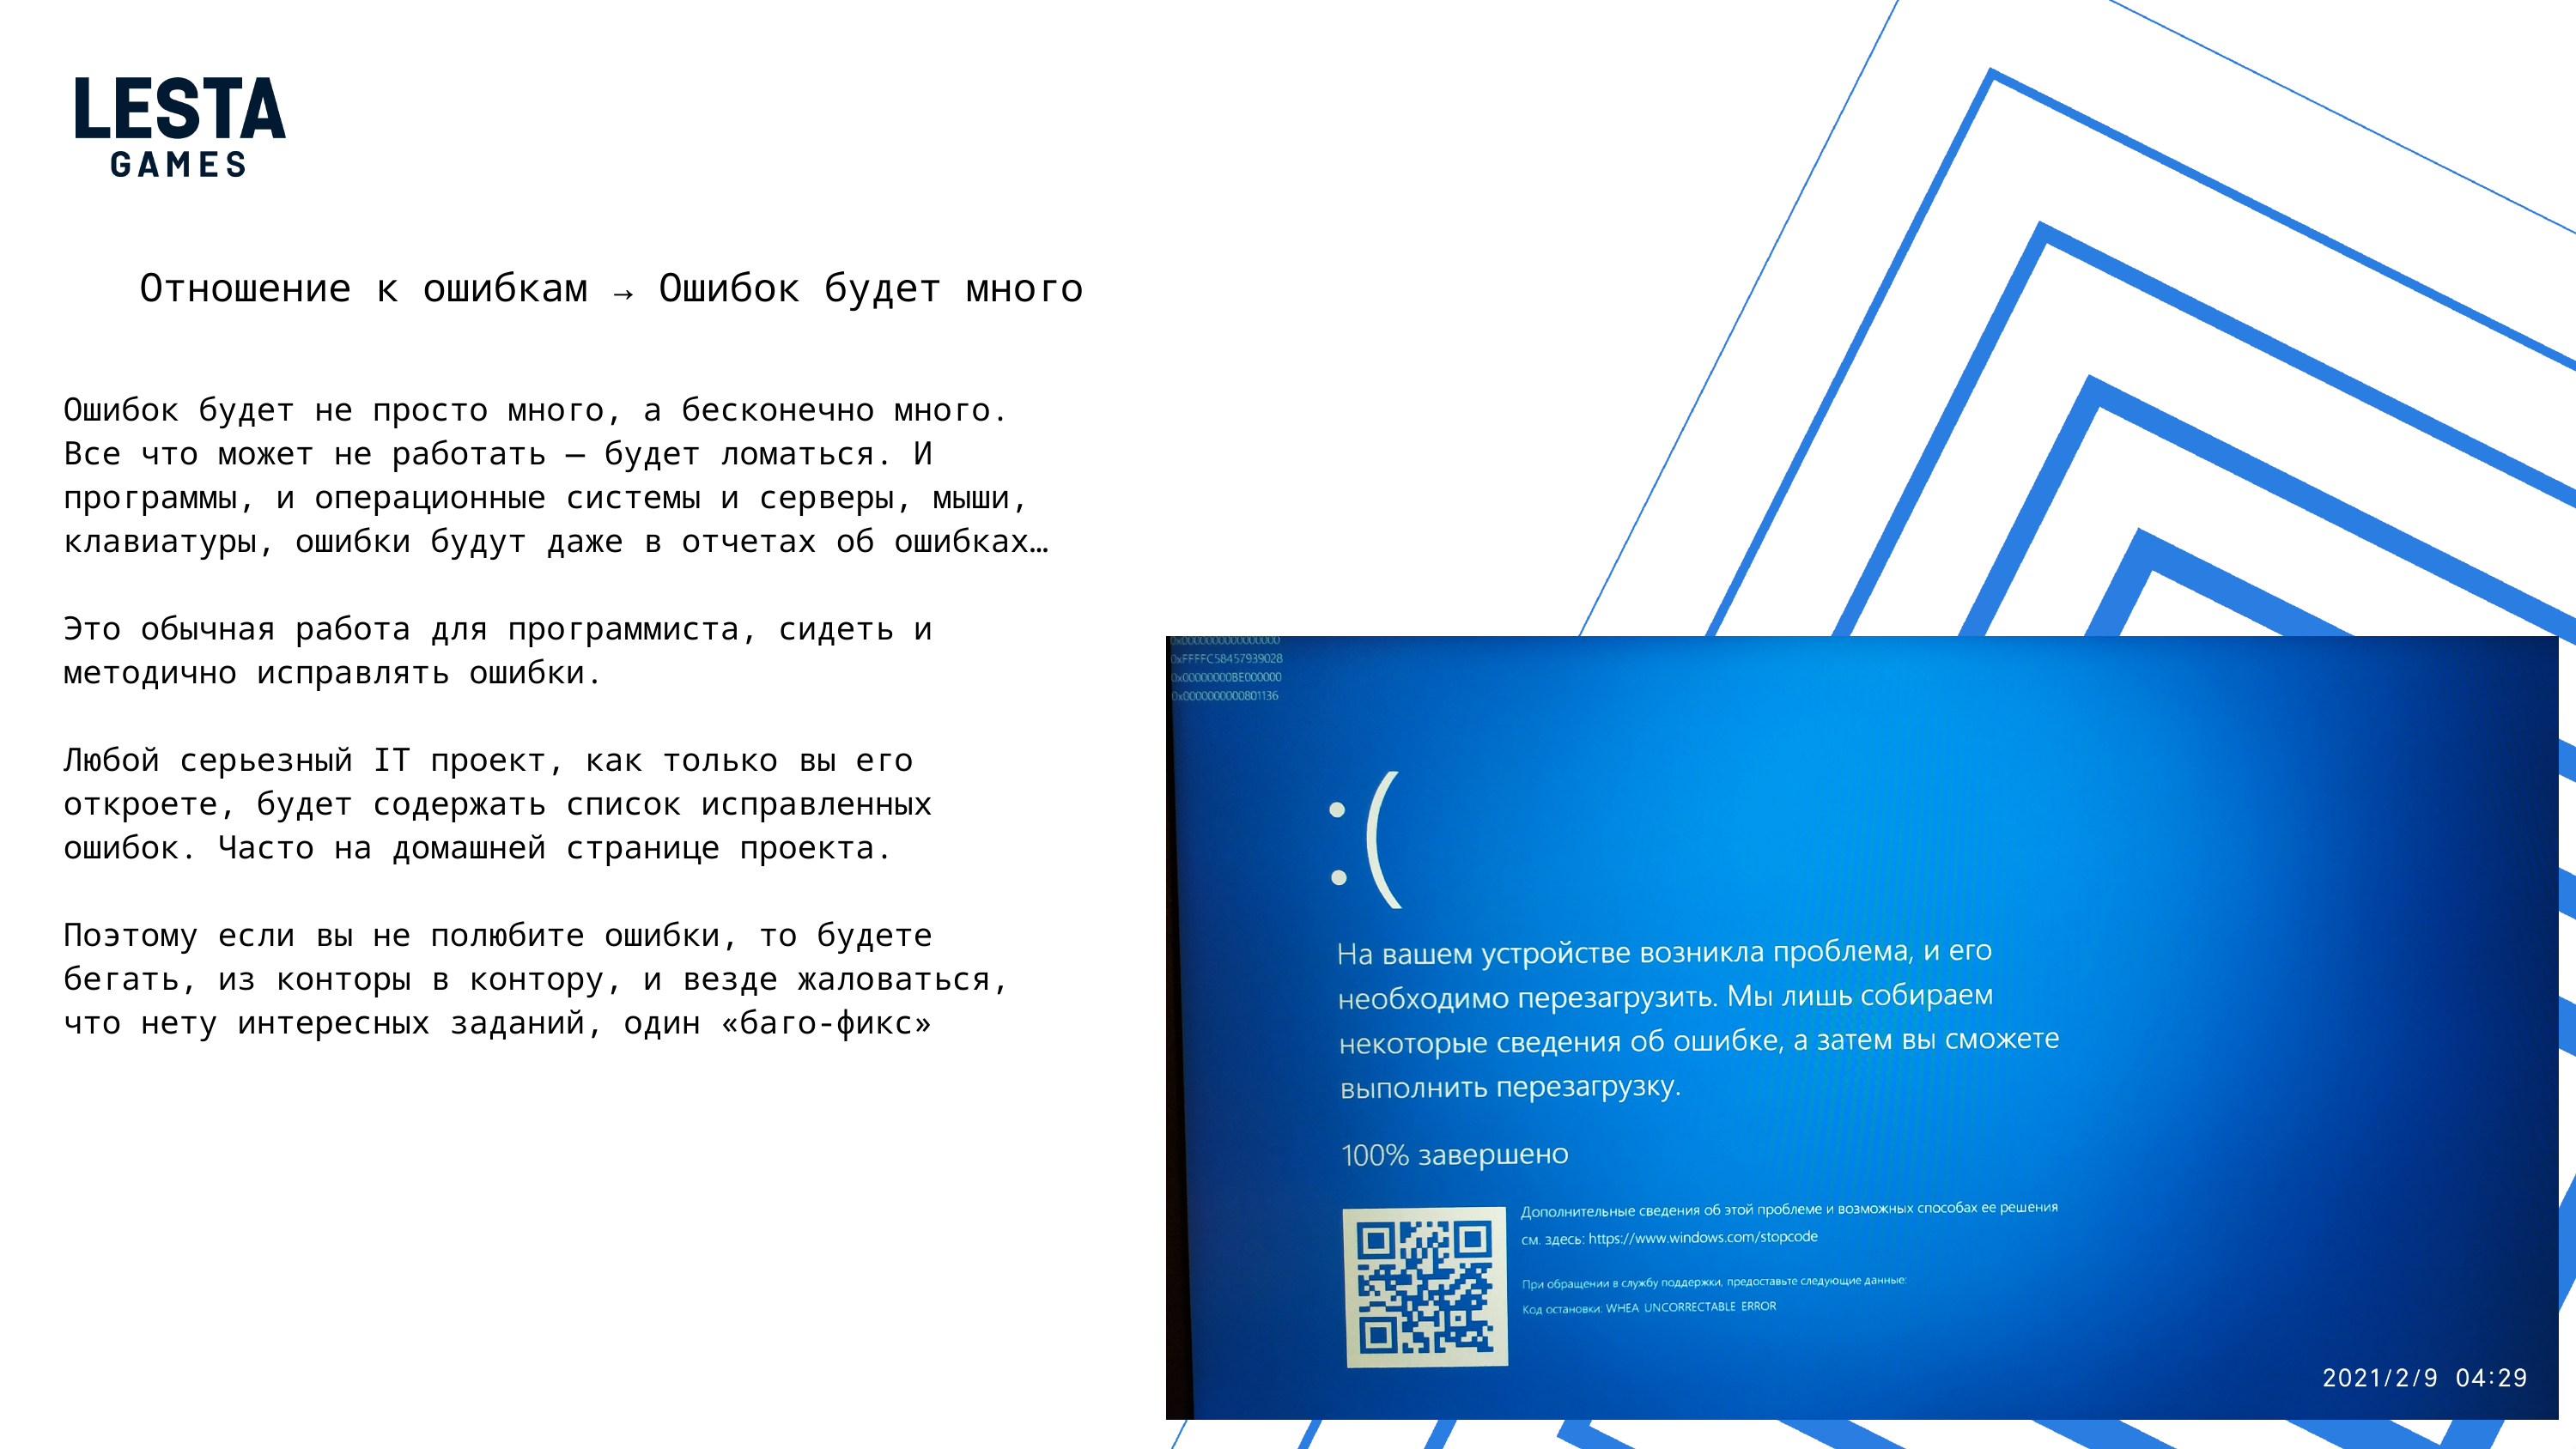

Отношение к ошибкам → Ошибок будет много
Ошибок будет не просто много, а бесконечно много.
Все что может не работать — будет ломаться. И программы, и операционные системы и серверы, мыши, клавиатуры, ошибки будут даже в отчетах об ошибках…
Это обычная работа для программиста, сидеть и методично исправлять ошибки.
Любой серьезный IT проект, как только вы его откроете, будет содержать список исправленных ошибок. Часто на домашней странице проекта.
Поэтому если вы не полюбите ошибки, то будете бегать, из конторы в контору, и везде жаловаться, что нету интересных заданий, один «баго-фикс»